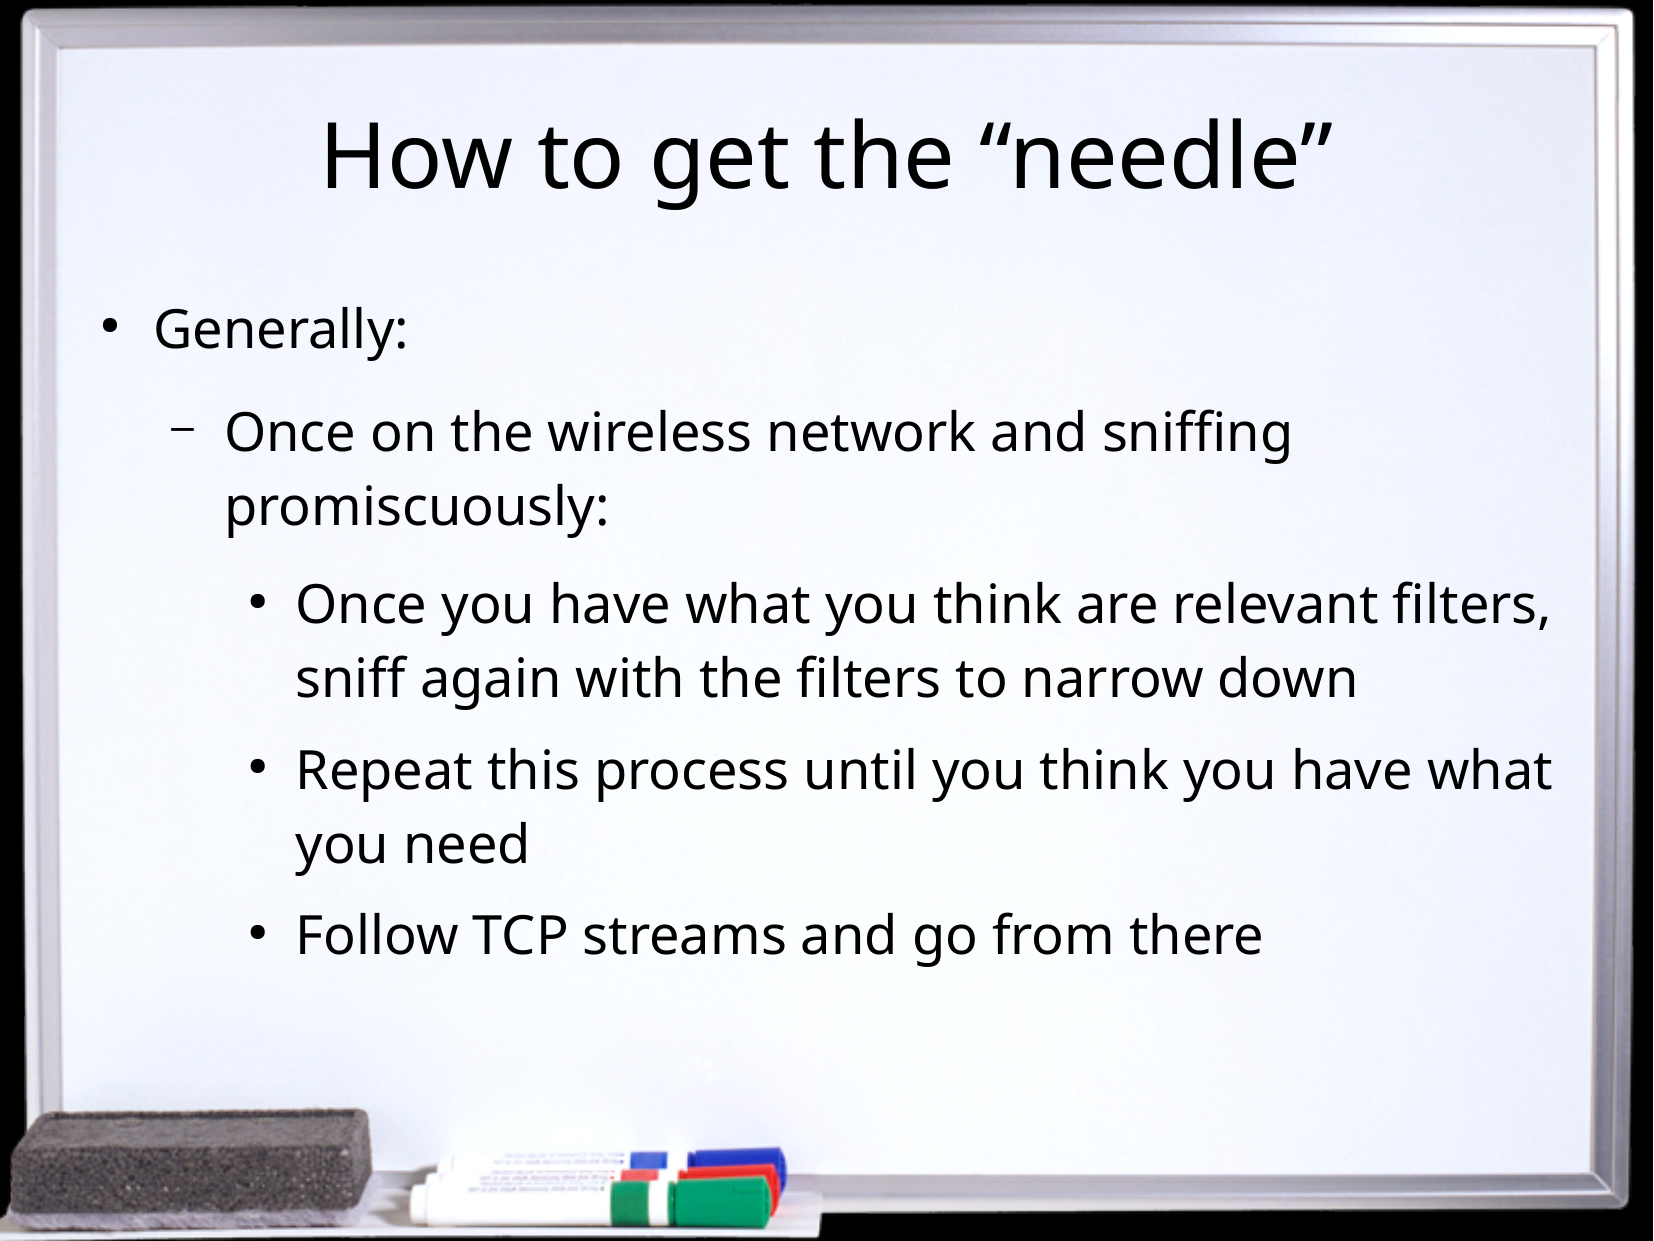

# How to get the “needle”
Generally:
Once on the wireless network and sniffing promiscuously:
Once you have what you think are relevant filters, sniff again with the filters to narrow down
Repeat this process until you think you have what you need
Follow TCP streams and go from there